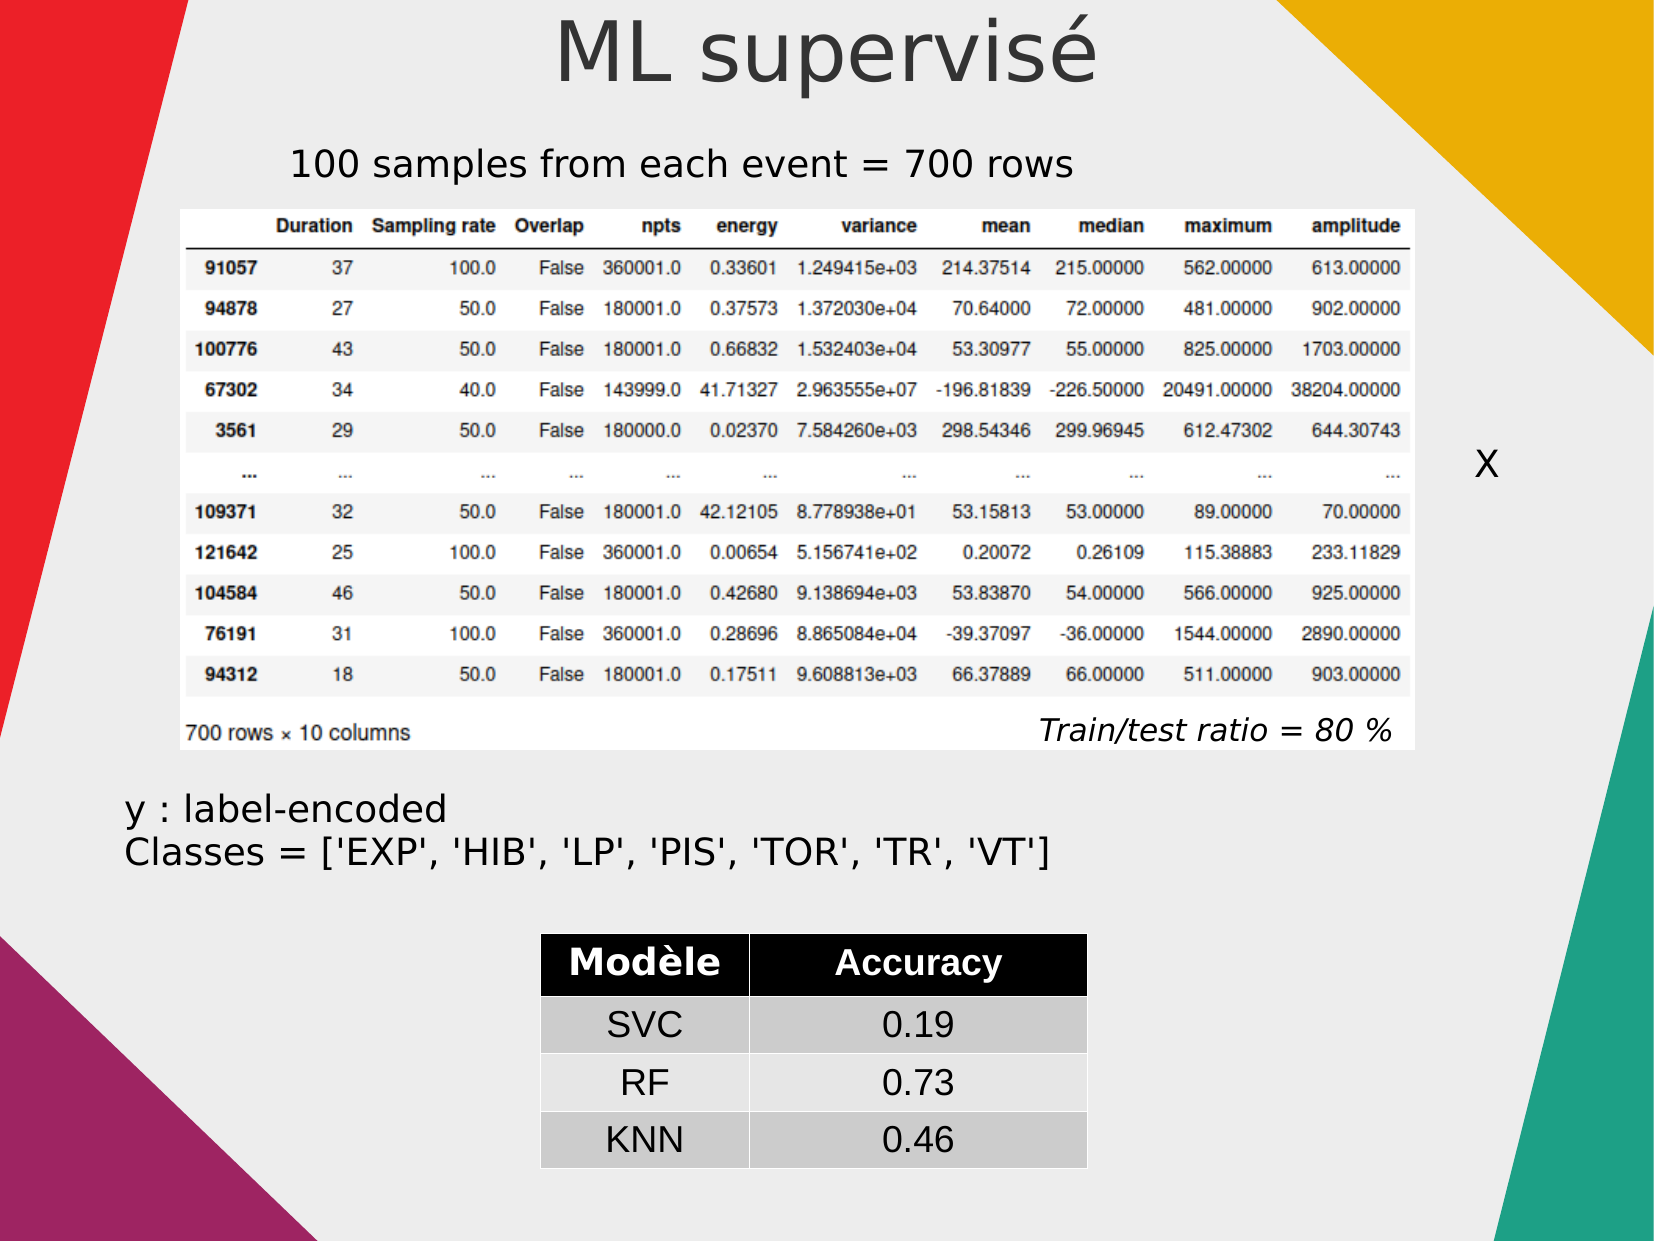

# ML supervisé
100 samples from each event = 700 rows
X
Train/test ratio = 80 %
y : label-encoded
Classes = ['EXP', 'HIB', 'LP', 'PIS', 'TOR', 'TR', 'VT']
| Modèle | Accuracy |
| --- | --- |
| SVC | 0.19 |
| RF | 0.73 |
| KNN | 0.46 |